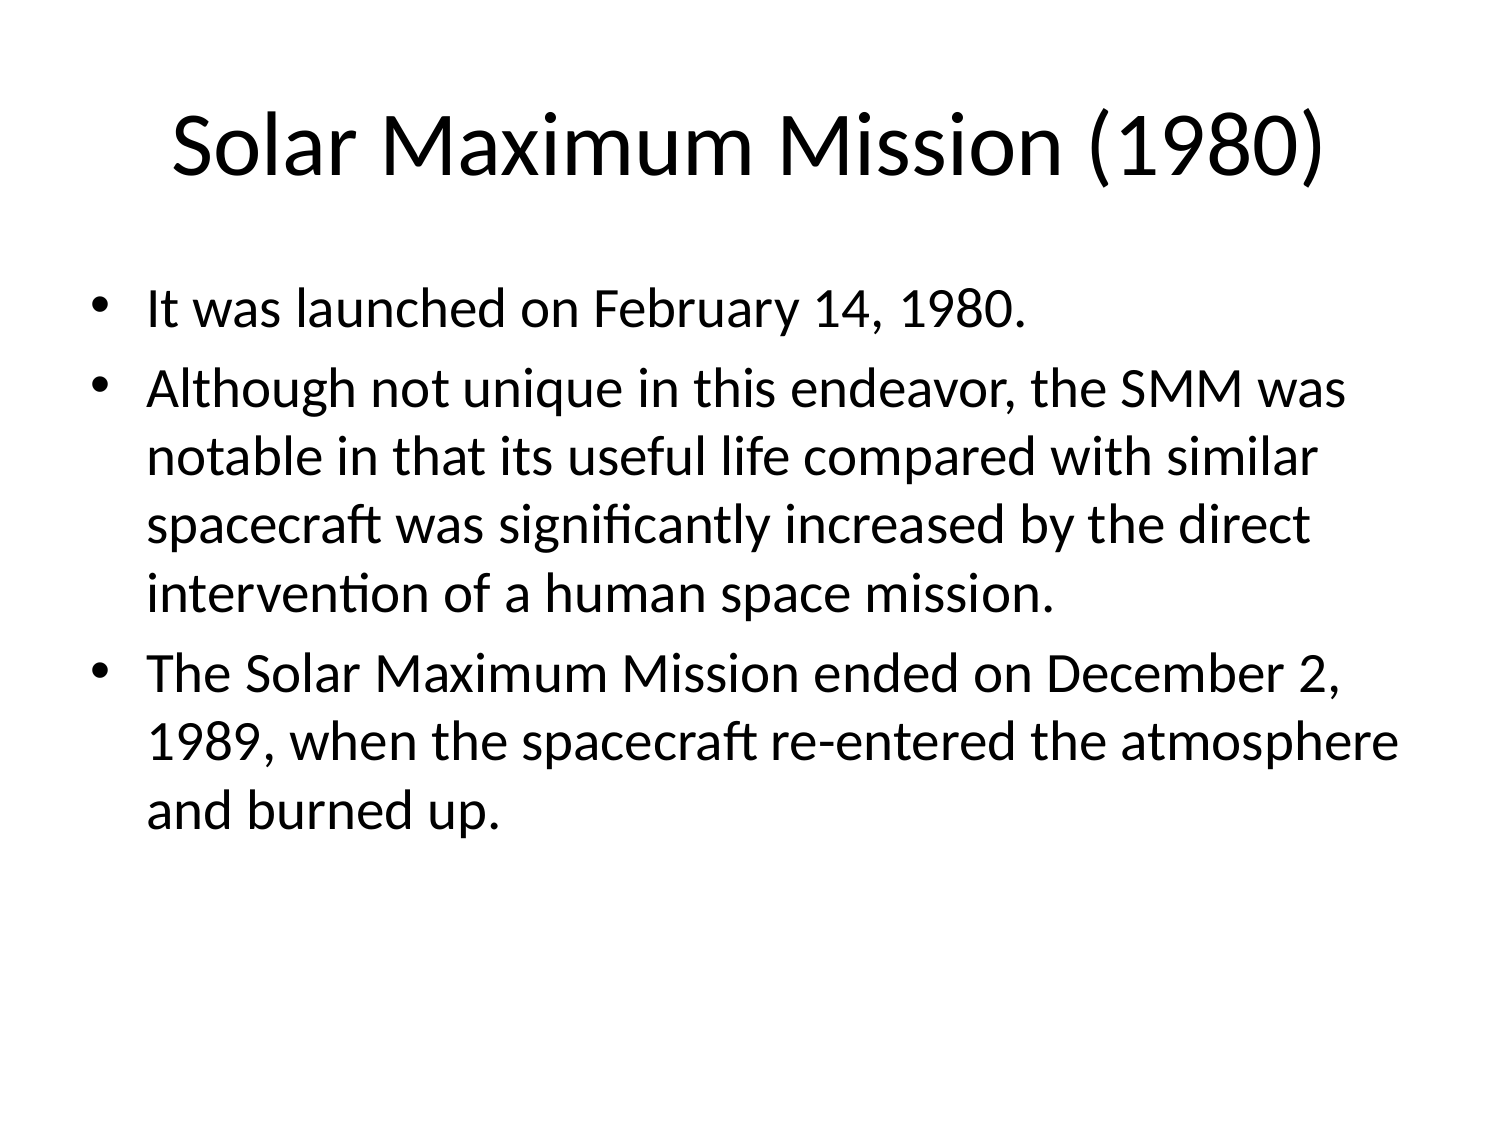

# Solar Maximum Mission (1980)
It was launched on February 14, 1980.
Although not unique in this endeavor, the SMM was notable in that its useful life compared with similar spacecraft was significantly increased by the direct intervention of a human space mission.
The Solar Maximum Mission ended on December 2, 1989, when the spacecraft re-entered the atmosphere and burned up.